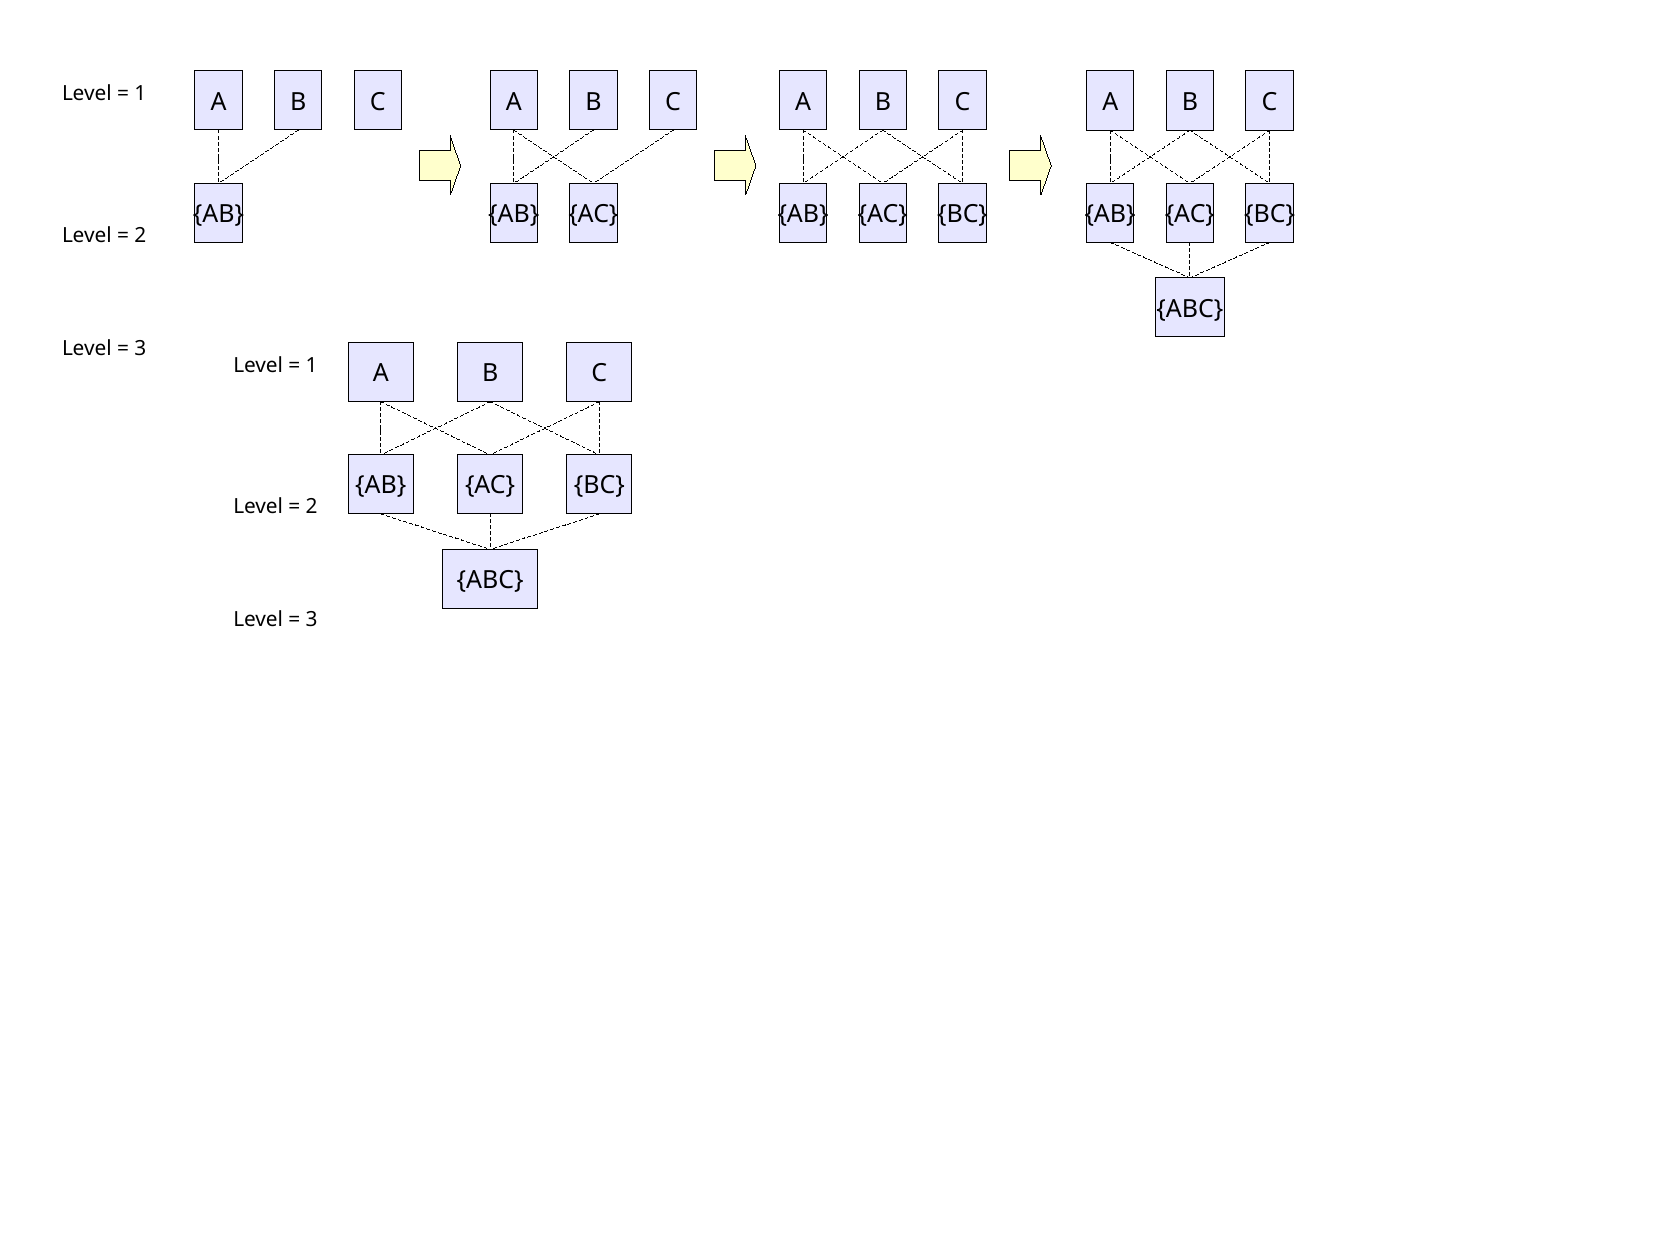

Level = 1
Level = 2
Level = 3
A
B
C
A
B
C
A
B
C
A
B
C
{AB}
{AB}
{AC}
{AB}
{AC}
{BC}
{AB}
{AC}
{BC}
{ABC}
Level = 1
Level = 2
Level = 3
A
B
C
{AB}
{AC}
{BC}
{ABC}